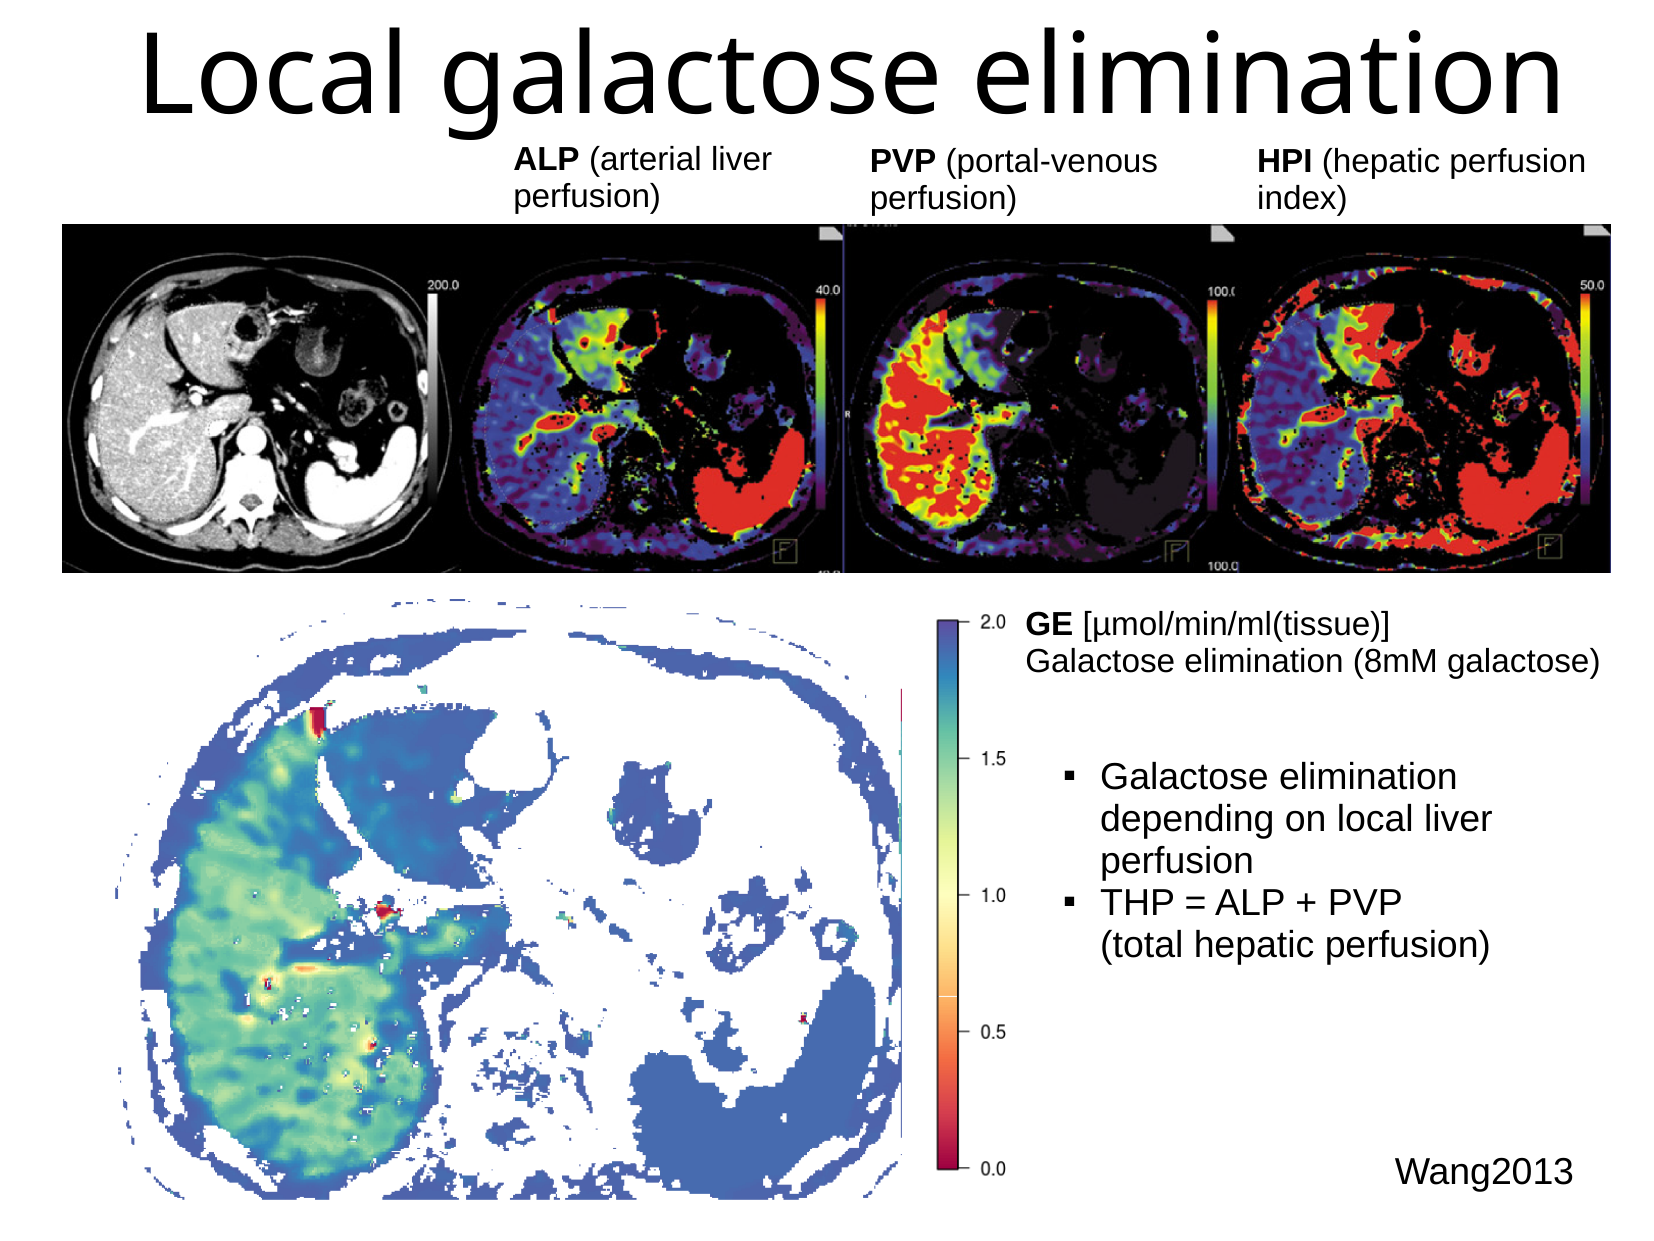

# Local galactose elimination
ALP (arterial liver
perfusion)
PVP (portal-venous
perfusion)
HPI (hepatic perfusion
index)
GE [µmol/min/ml(tissue)]
Galactose elimination (8mM galactose)
Galactose elimination depending on local liver perfusion
THP = ALP + PVP
(total hepatic perfusion)
Wang2013